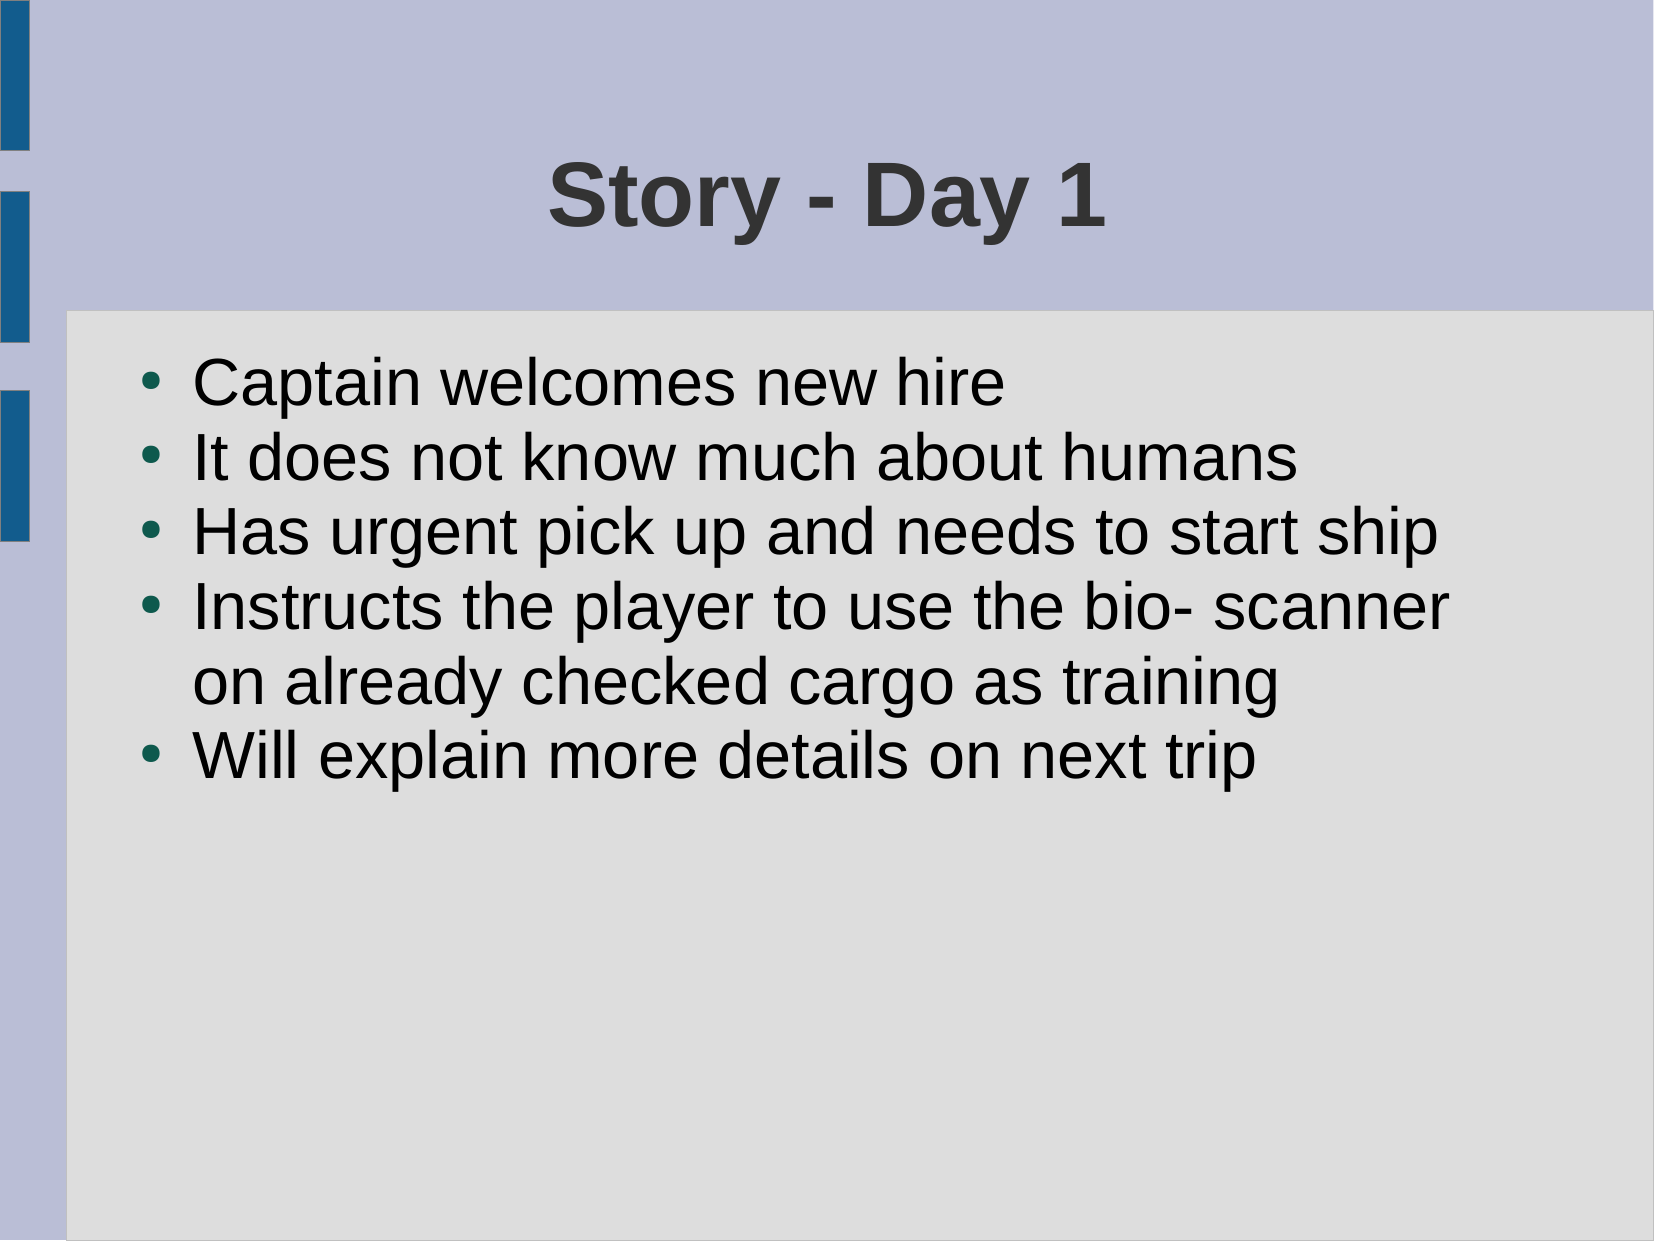

# Story - Day 1
Captain welcomes new hire
It does not know much about humans
Has urgent pick up and needs to start ship
Instructs the player to use the bio- scanner on already checked cargo as training
Will explain more details on next trip